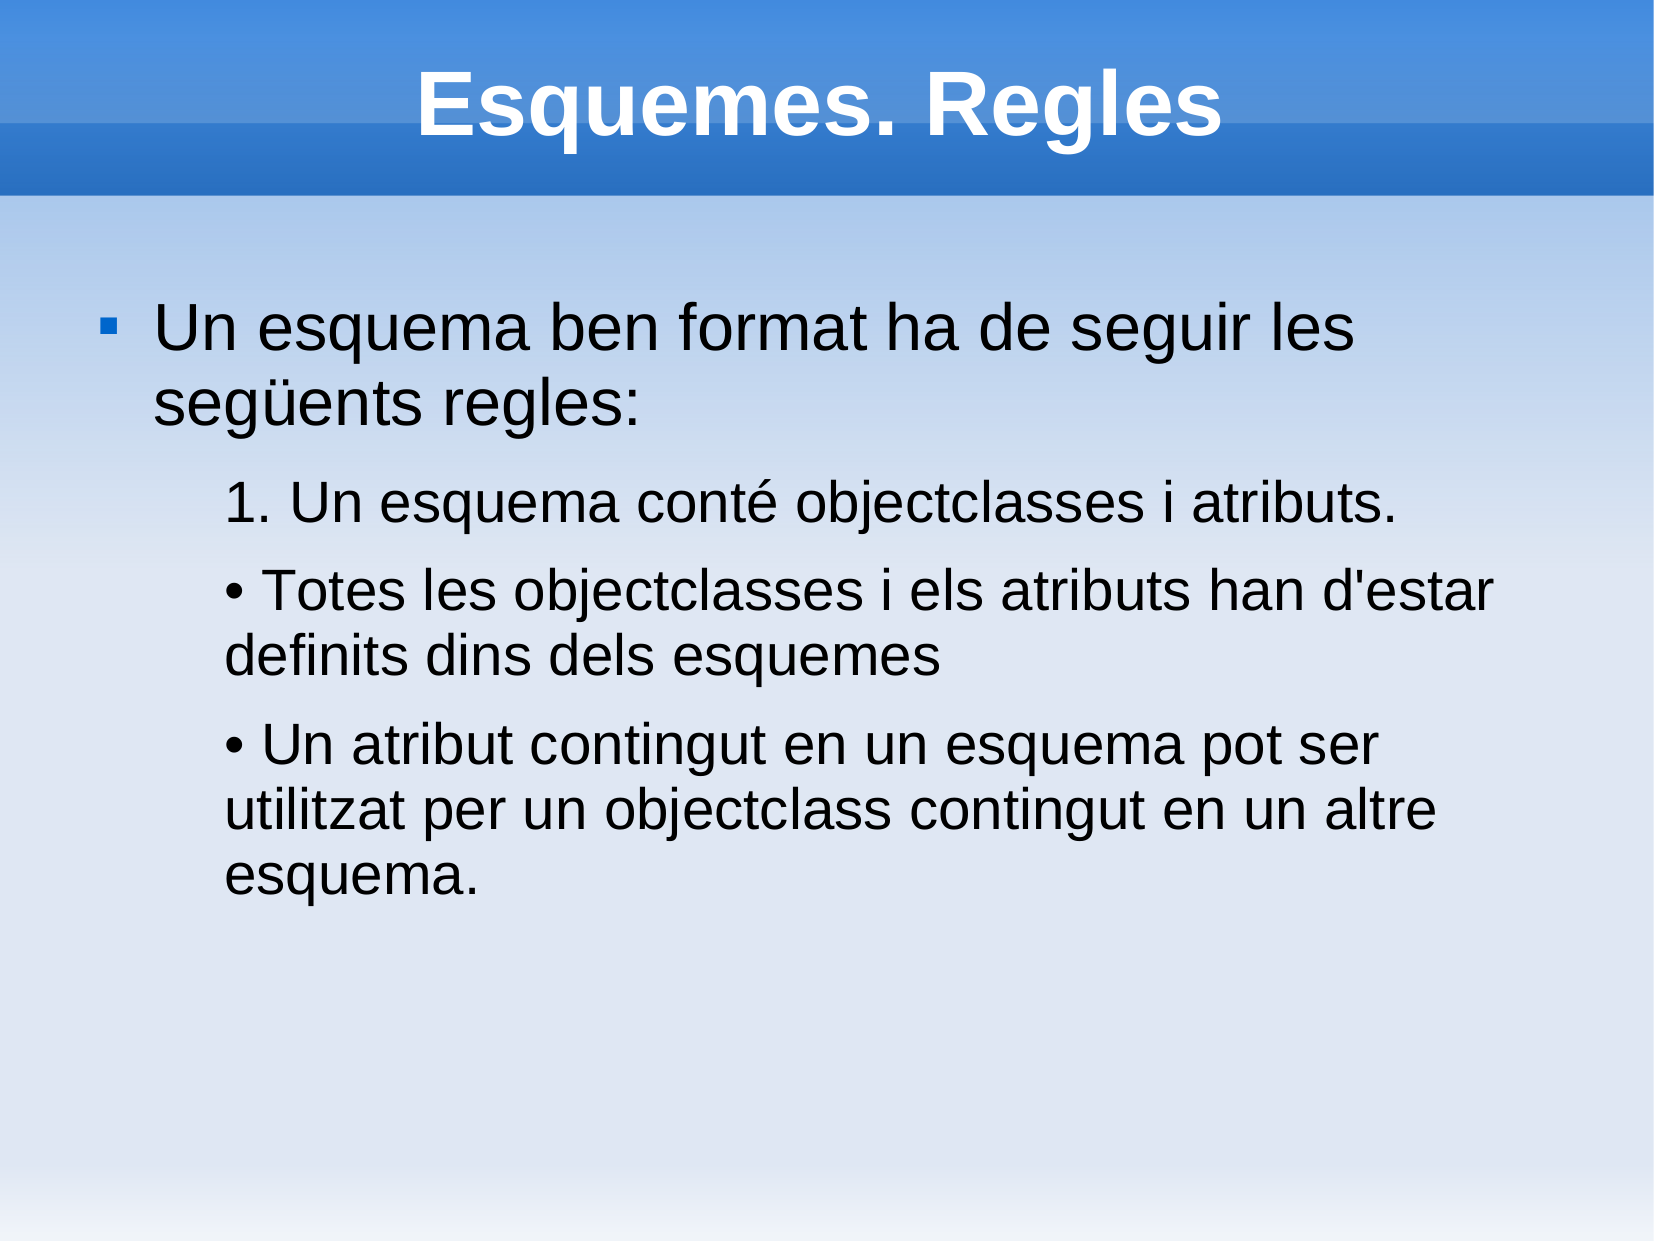

# Esquemes. Regles
Un esquema ben format ha de seguir les següents regles:
1. Un esquema conté objectclasses i atributs.
• Totes les objectclasses i els atributs han d'estar definits dins dels esquemes
• Un atribut contingut en un esquema pot ser utilitzat per un objectclass contingut en un altre esquema.